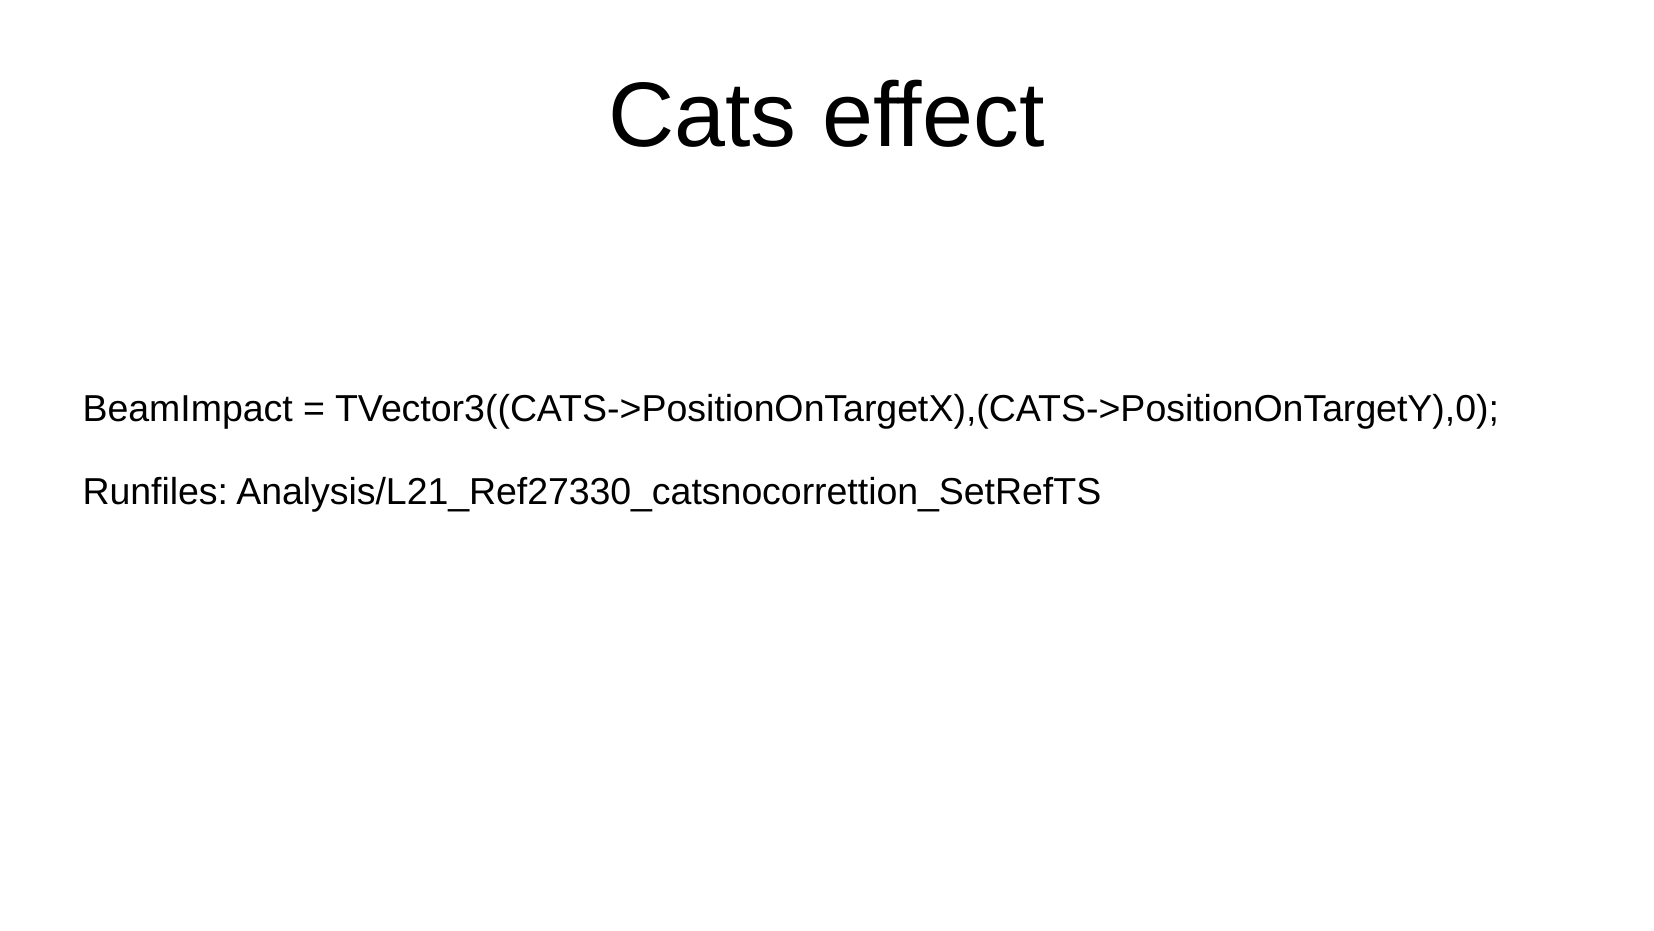

# Cats effect
BeamImpact = TVector3((CATS->PositionOnTargetX),(CATS->PositionOnTargetY),0);
Runfiles: Analysis/L21_Ref27330_catsnocorrettion_SetRefTS